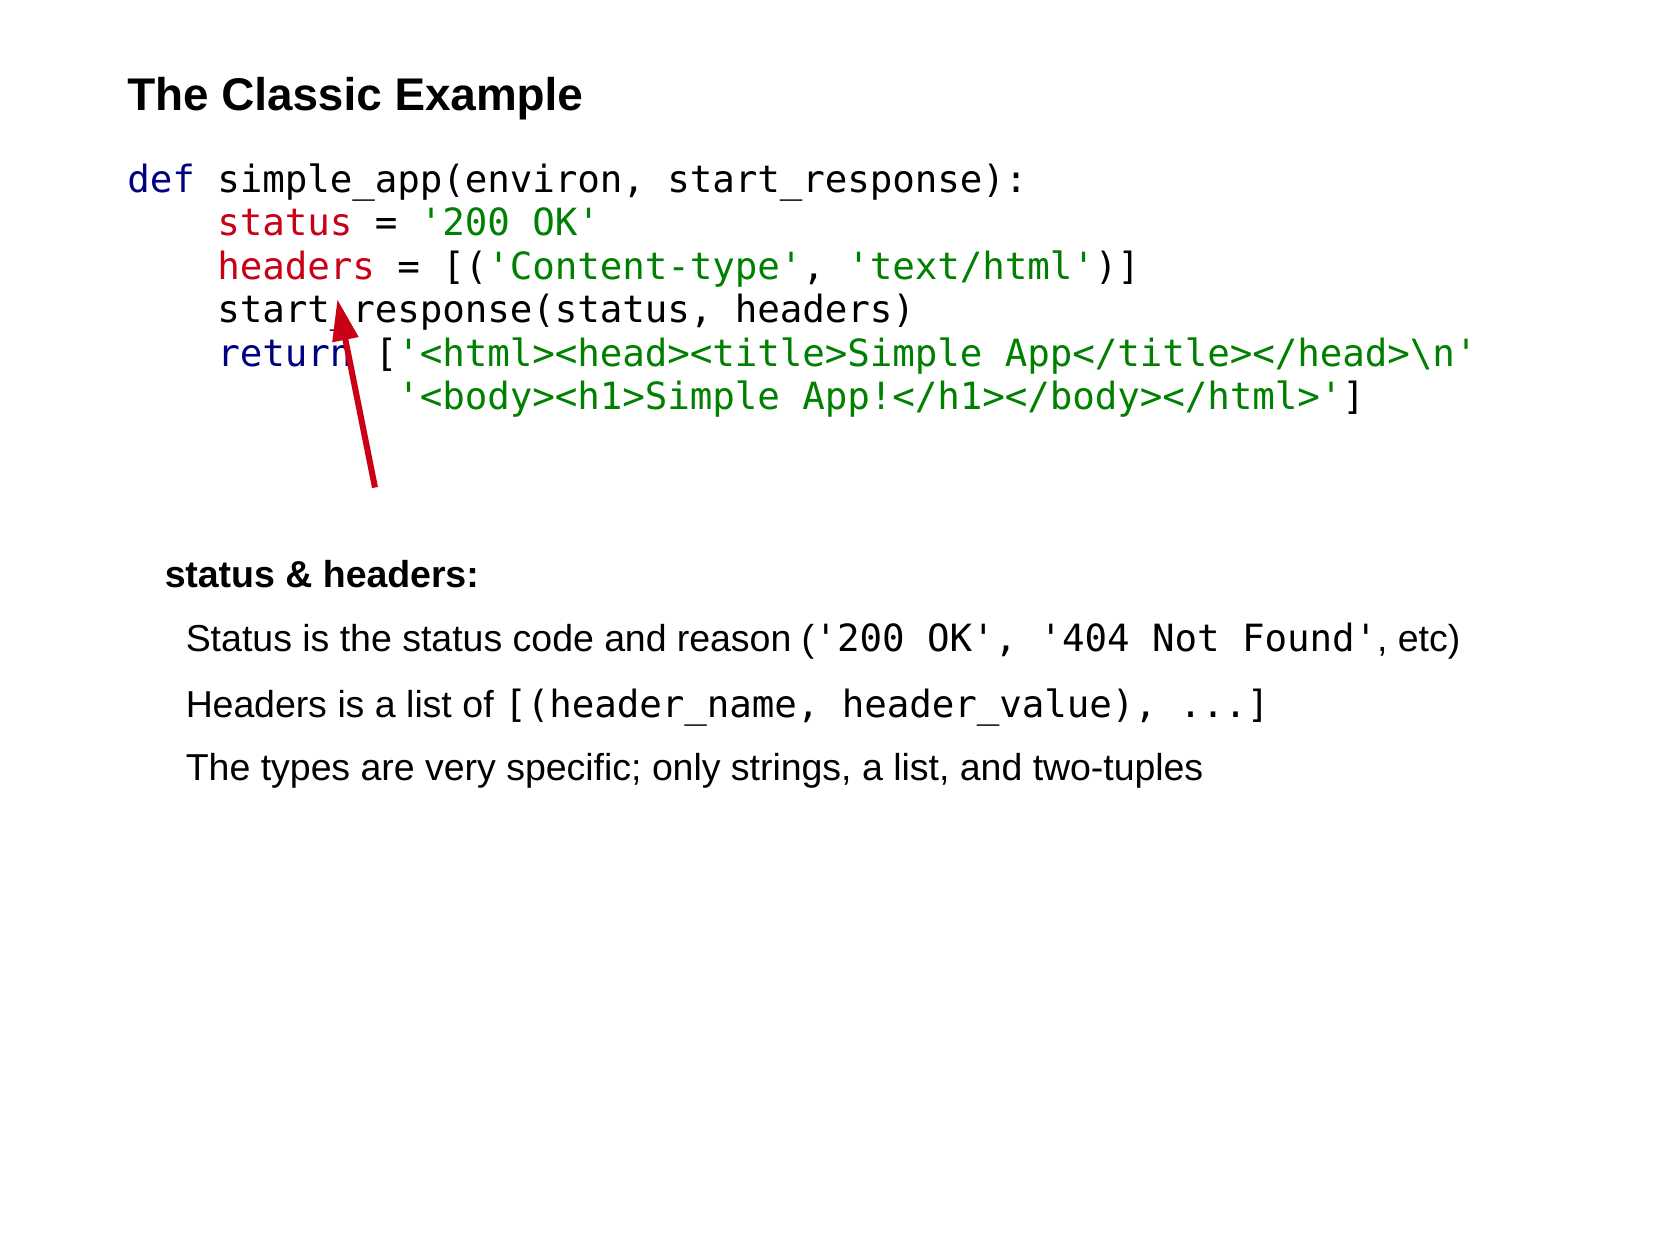

The Classic Example
def simple_app(environ, start_response):
 status = '200 OK'
 headers = [('Content-type', 'text/html')]
 start_response(status, headers)
 return ['<html><head><title>Simple App</title></head>\n'
 '<body><h1>Simple App!</h1></body></html>']
status & headers:
 Status is the status code and reason ('200 OK', '404 Not Found', etc)
 Headers is a list of [(header_name, header_value), ...]
 The types are very specific; only strings, a list, and two-tuples